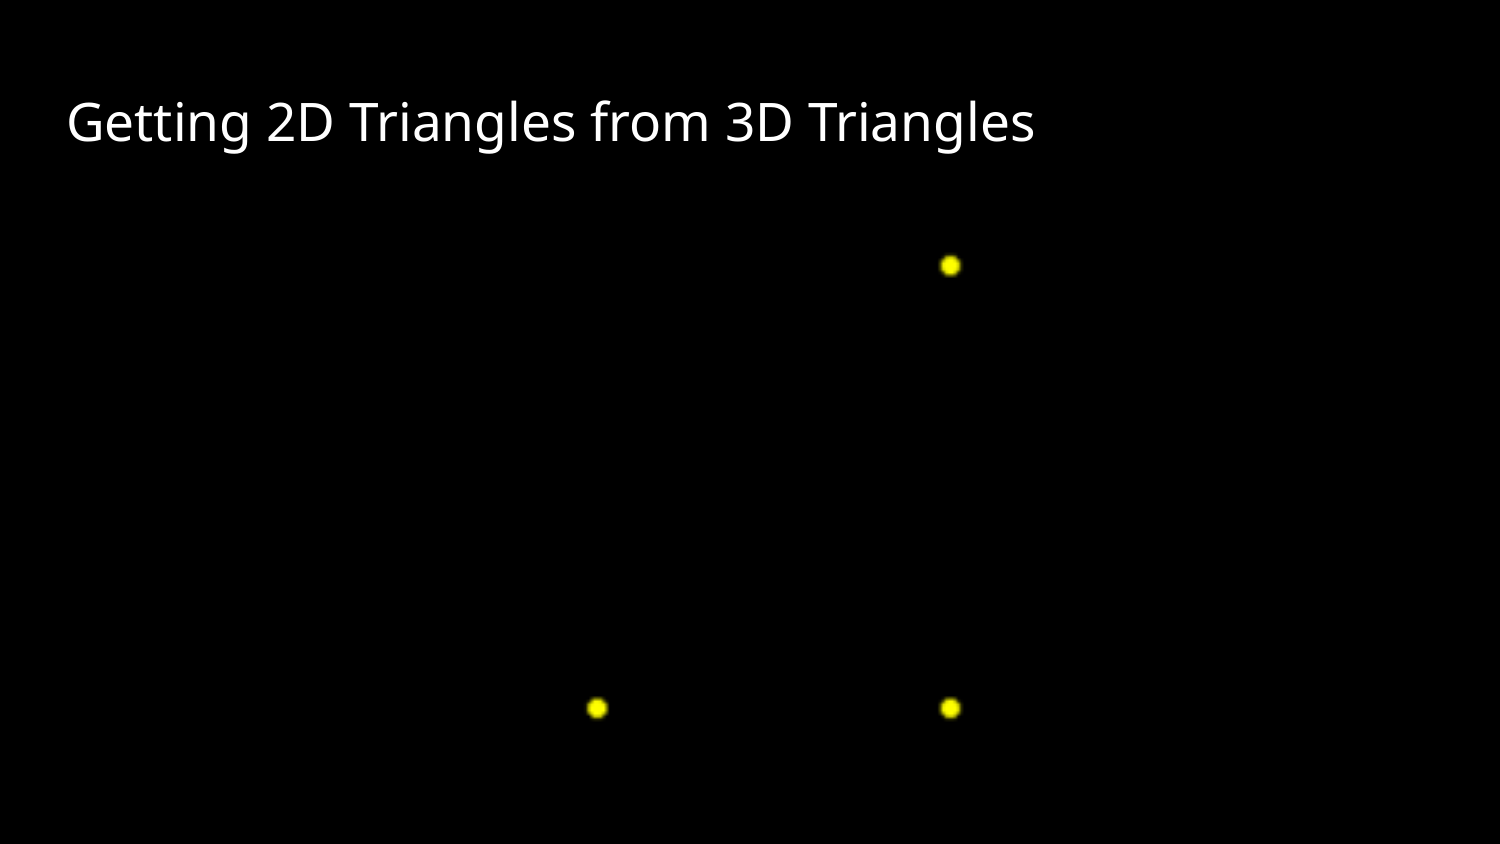

# Getting 2D Triangles from 3D Triangles